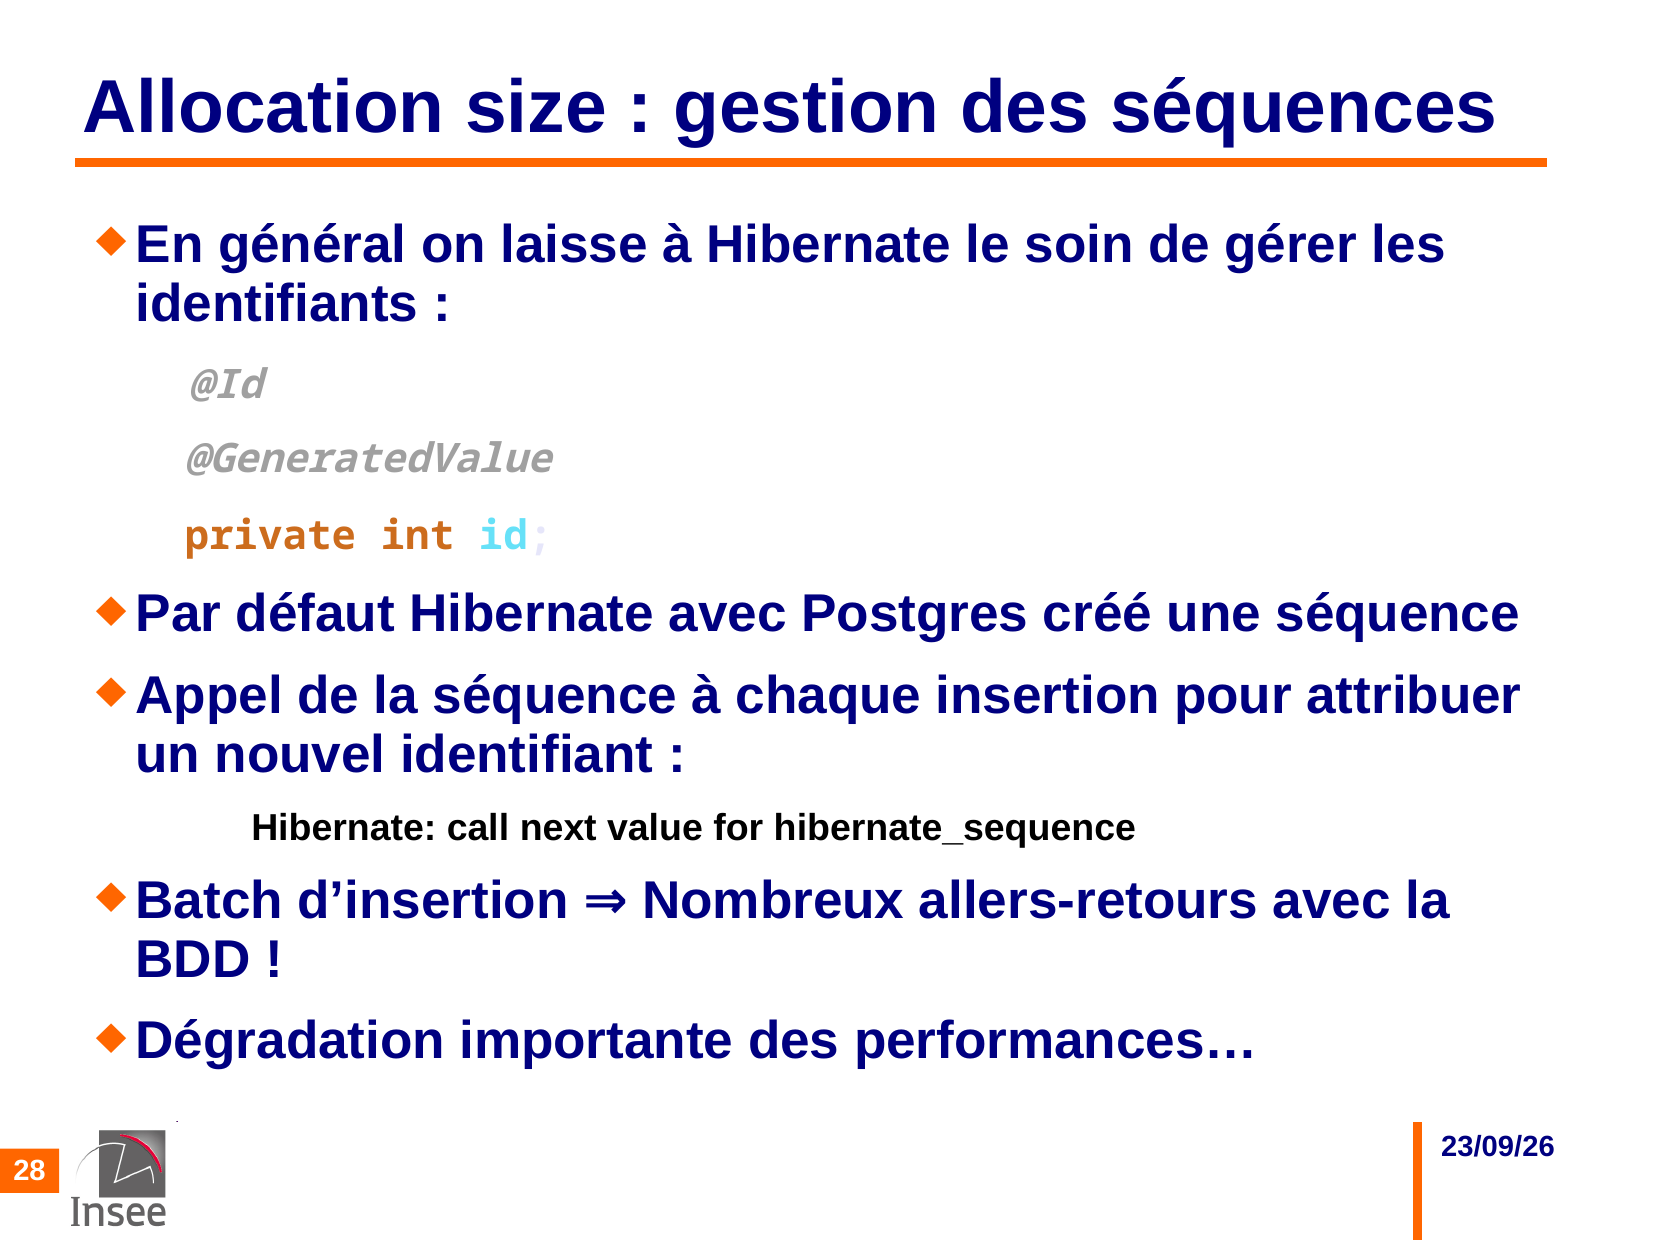

# Allocation size : gestion des séquences
En général on laisse à Hibernate le soin de gérer les identifiants :
@Id
 @GeneratedValue
 private int id;
Par défaut Hibernate avec Postgres créé une séquence
Appel de la séquence à chaque insertion pour attribuer un nouvel identifiant :
 Hibernate: call next value for hibernate_sequence
Batch d’insertion ⇒ Nombreux allers-retours avec la BDD !
Dégradation importante des performances…
28